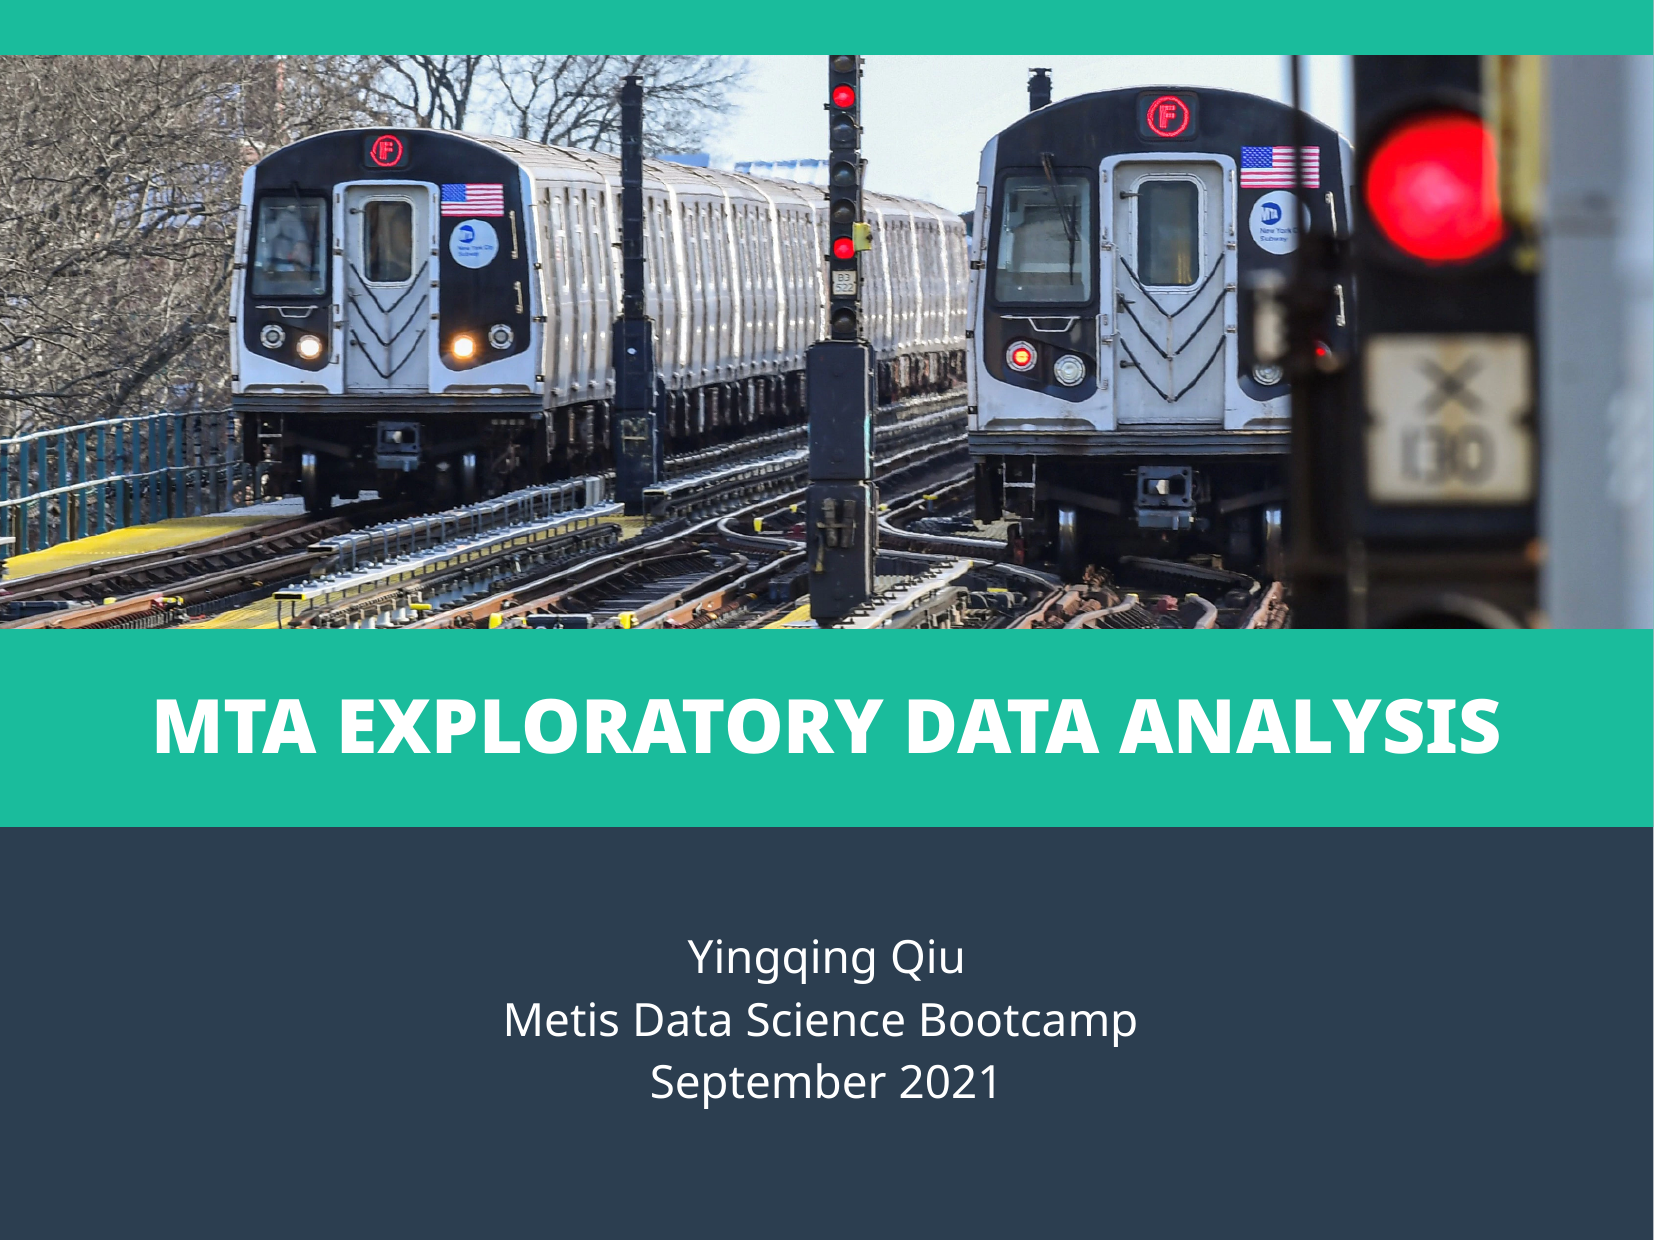

# MTA EXPLORATORY DATA ANALYSIS
Yingqing Qiu
Metis Data Science Bootcamp
September 2021